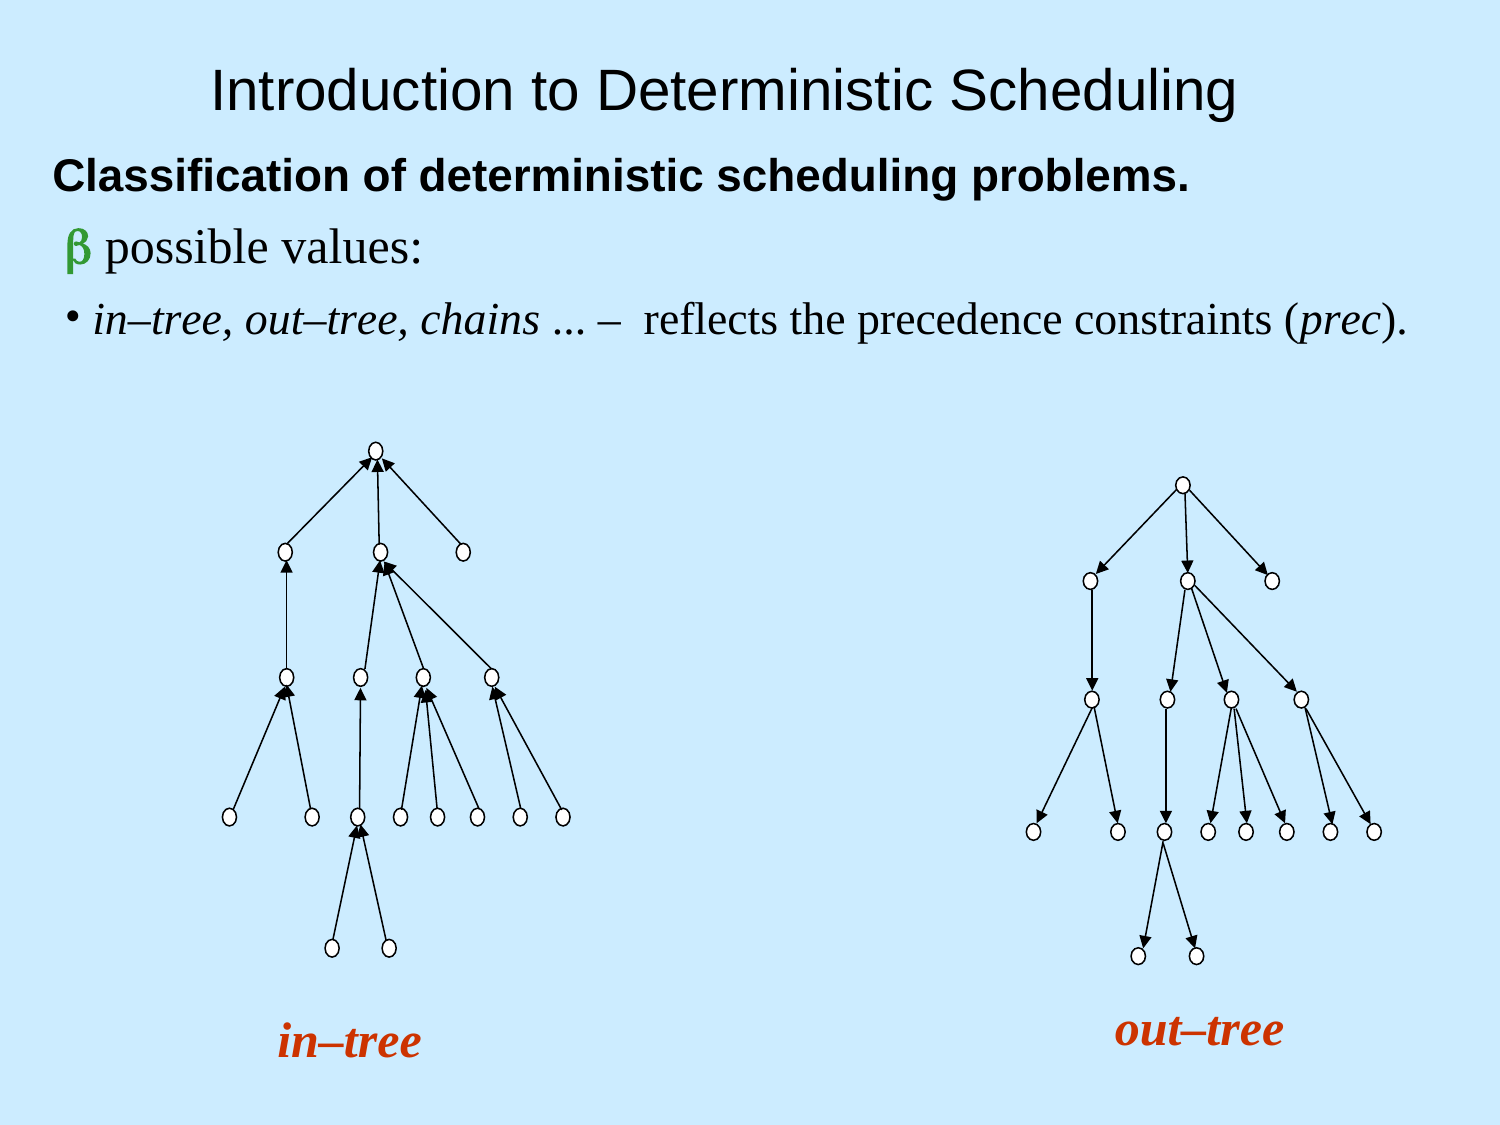

# Introduction to Deterministic Scheduling
Classification of deterministic scheduling problems.
 possible values:
 in–tree, out–tree, chains ... – reflects the precedence constraints (prec).
in–tree
out–tree